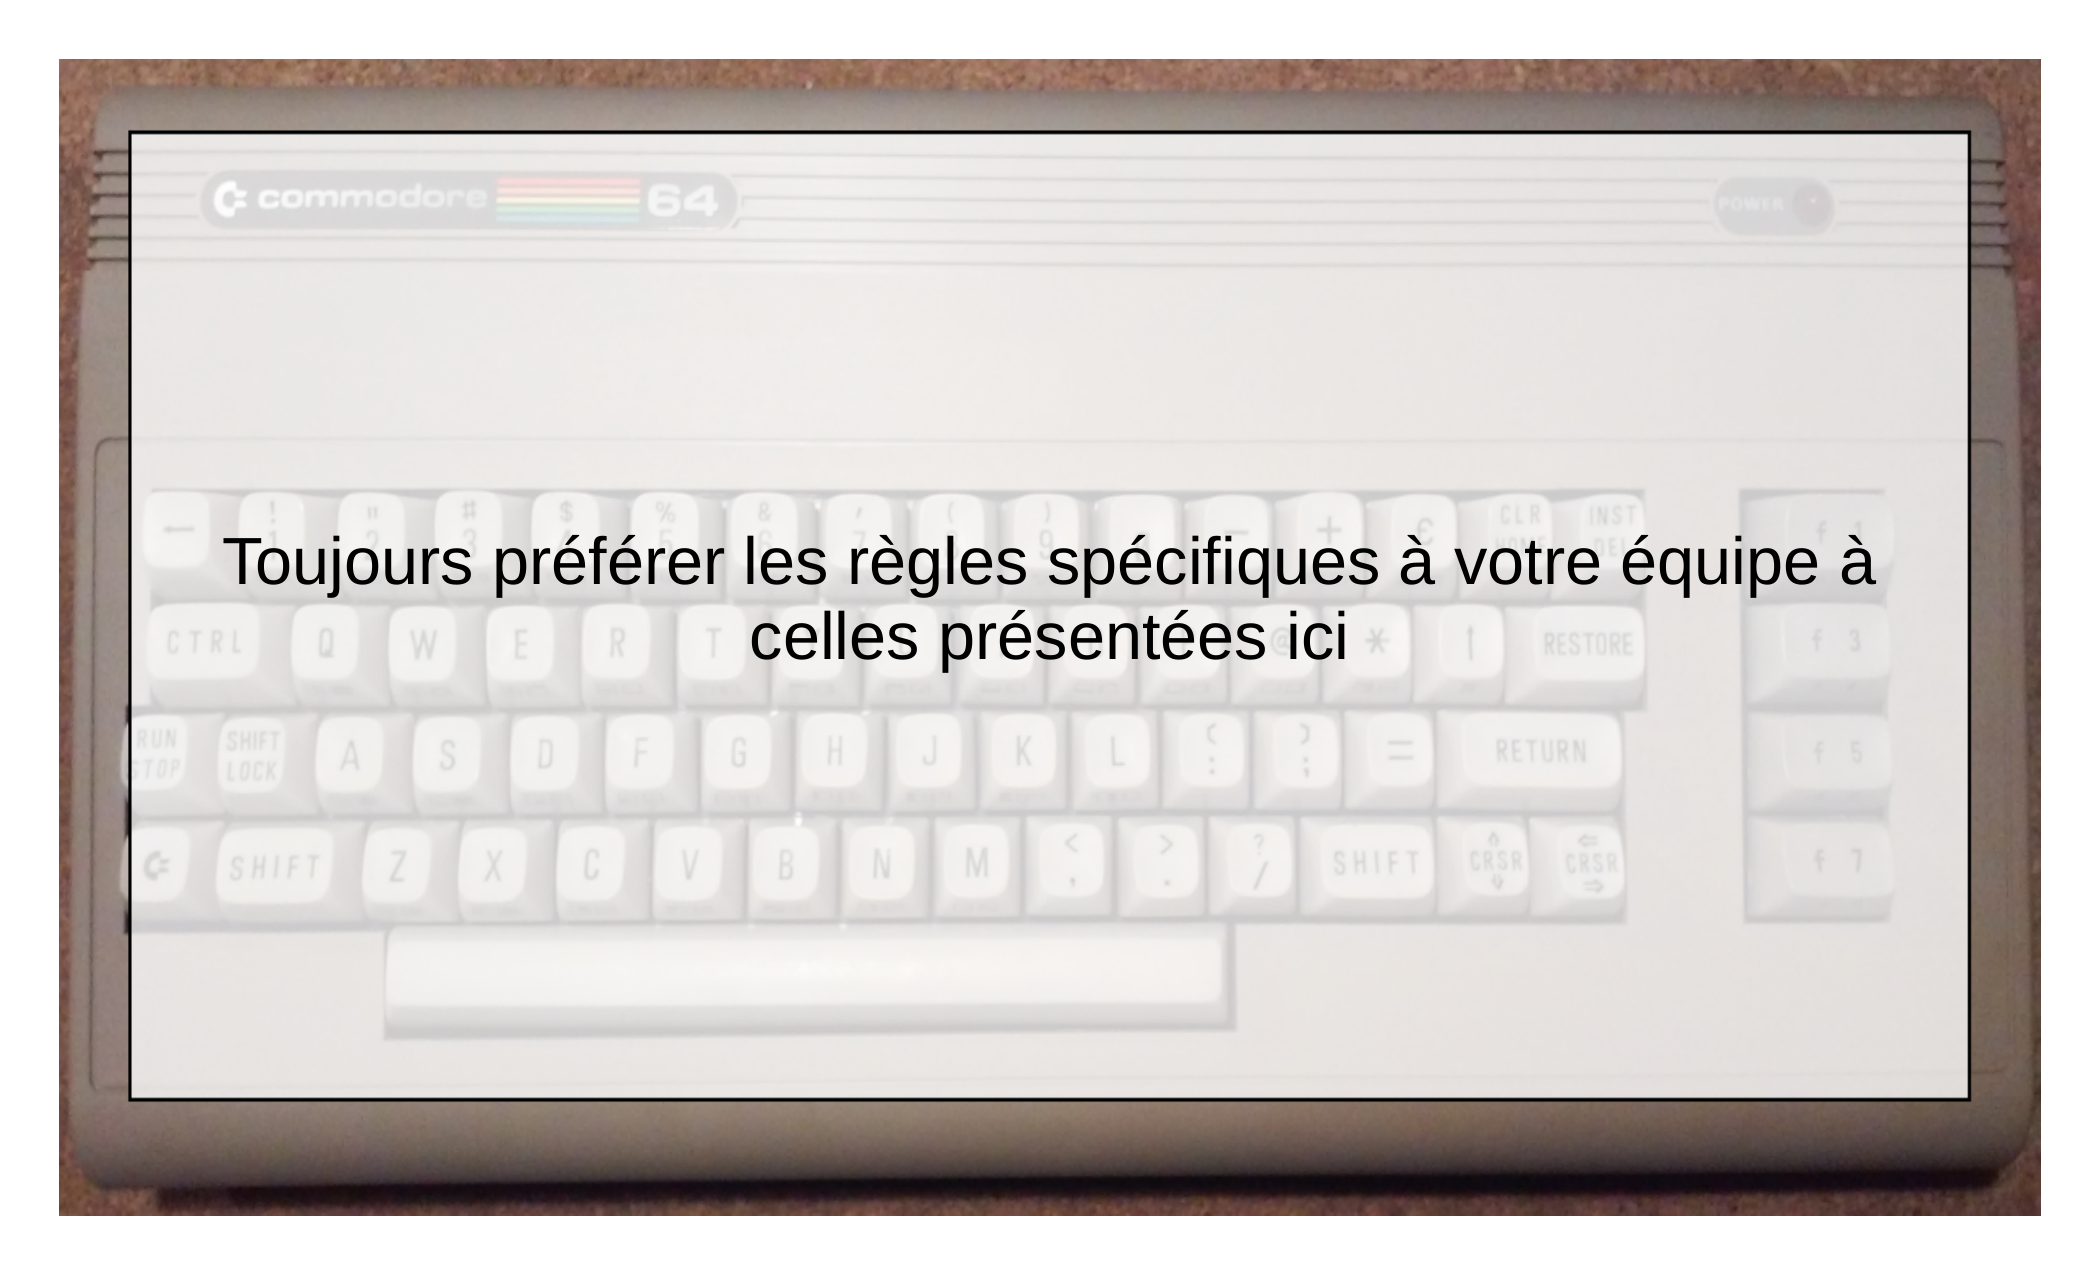

# Toujours préférer les règles spécifiques à votre équipe à celles présentées ici